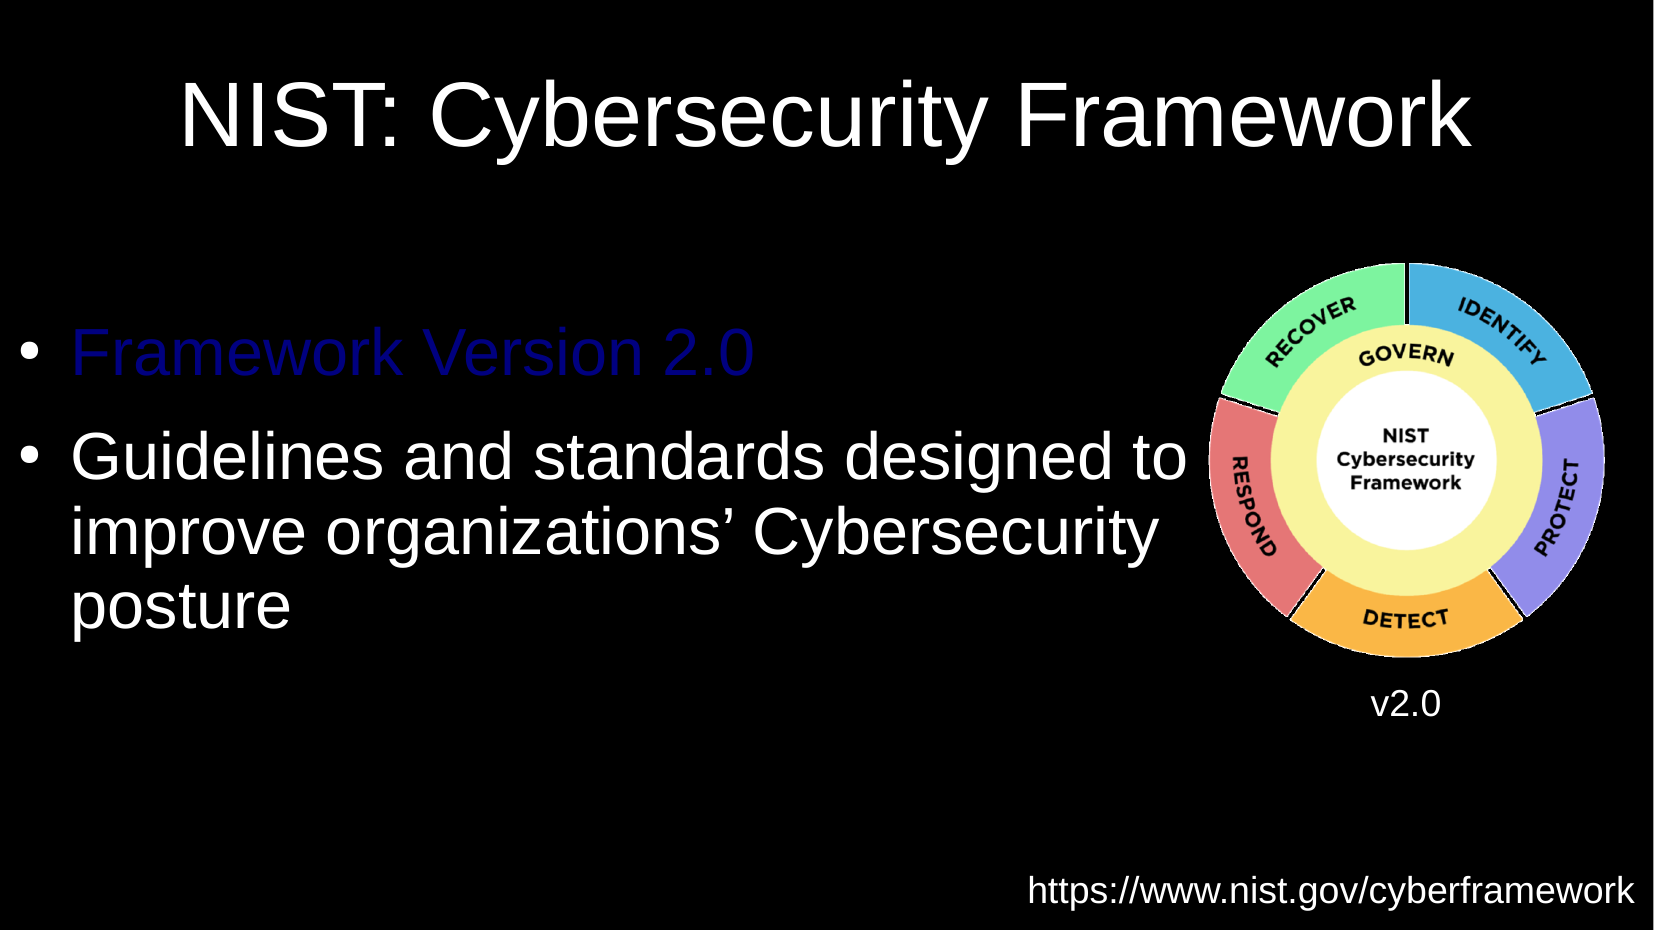

# NIST: Cybersecurity Framework
Framework Version 2.0
Guidelines and standards designed to improve organizations’ Cybersecurity posture
v2.0
https://www.nist.gov/cyberframework